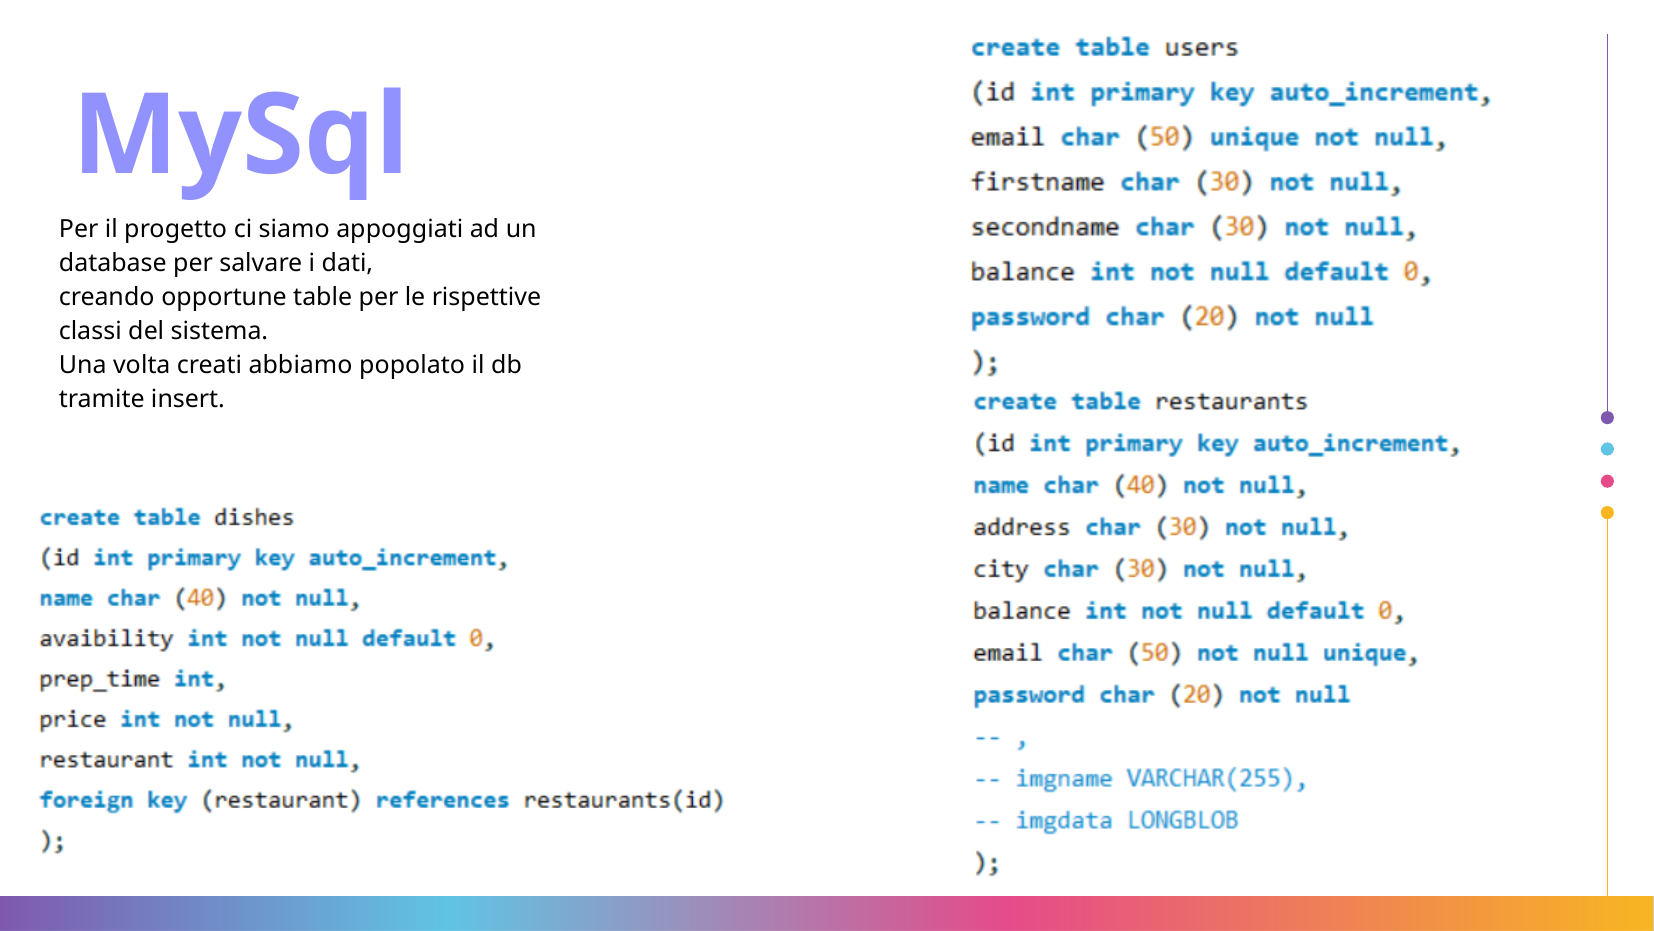

# MySql
Per il progetto ci siamo appoggiati ad un database per salvare i dati,
creando opportune table per le rispettive classi del sistema.
Una volta creati abbiamo popolato il db tramite insert.